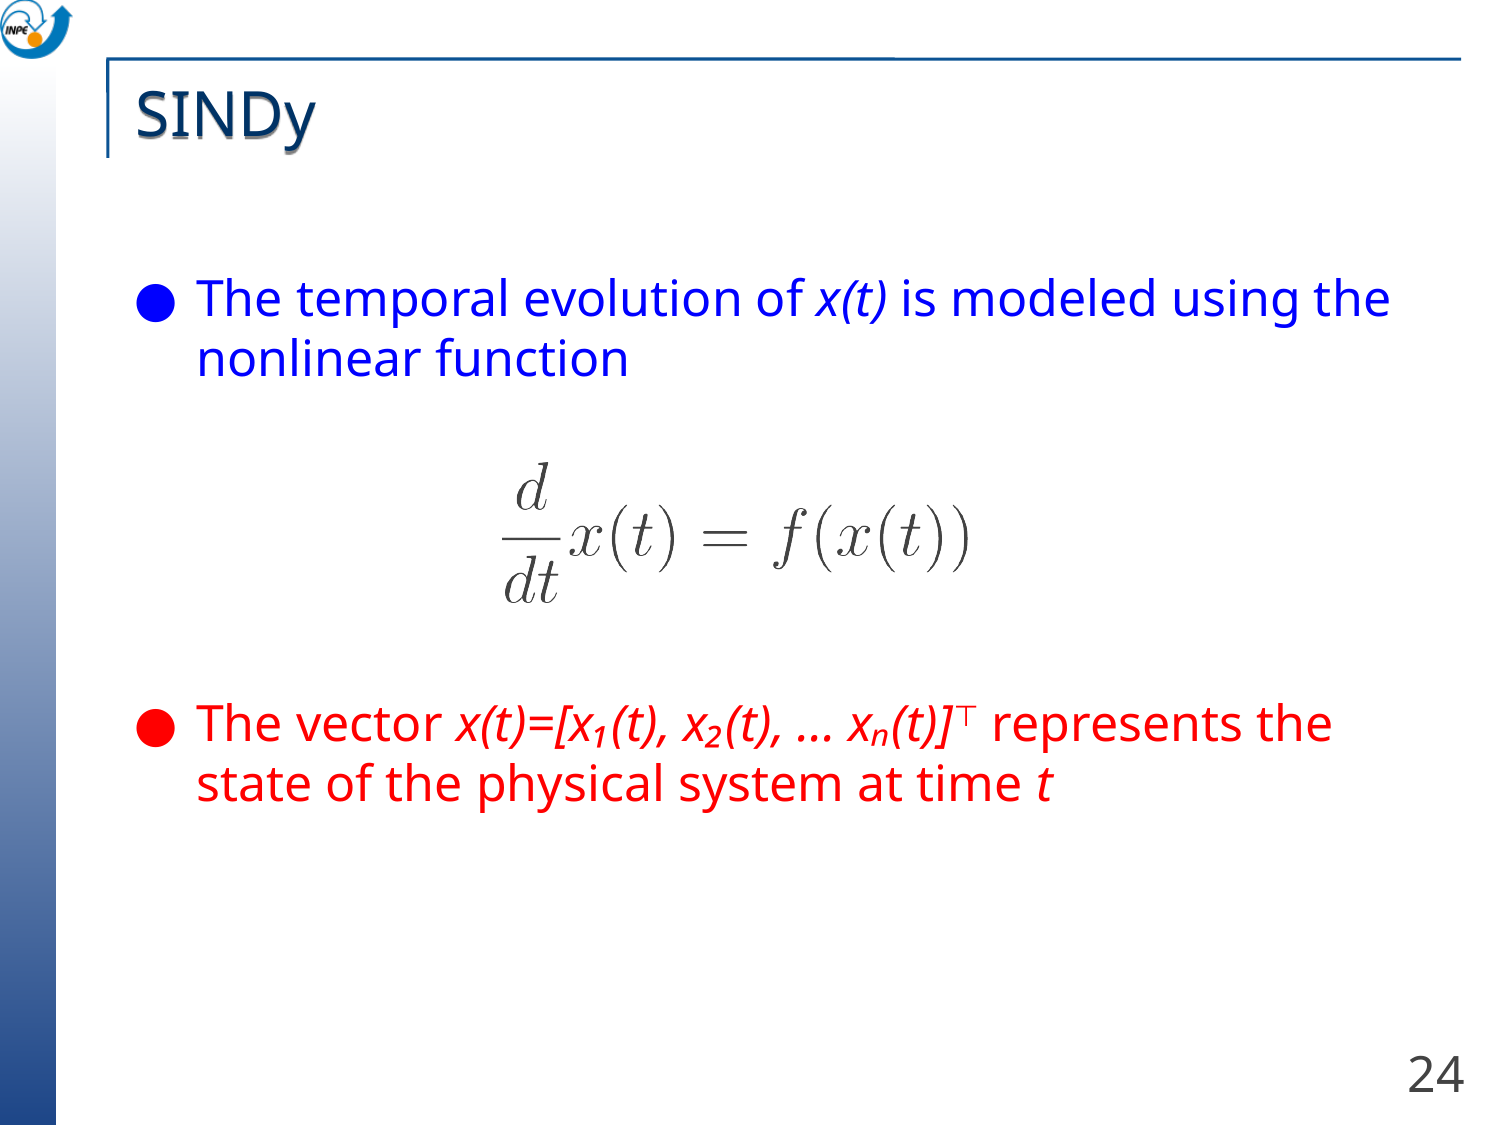

# SINDy
The temporal evolution of x(t) is modeled using the nonlinear function
The vector x(t)=[x₁(t), x₂(t), ... xₙ(t)]⊤ represents the state of the physical system at time t